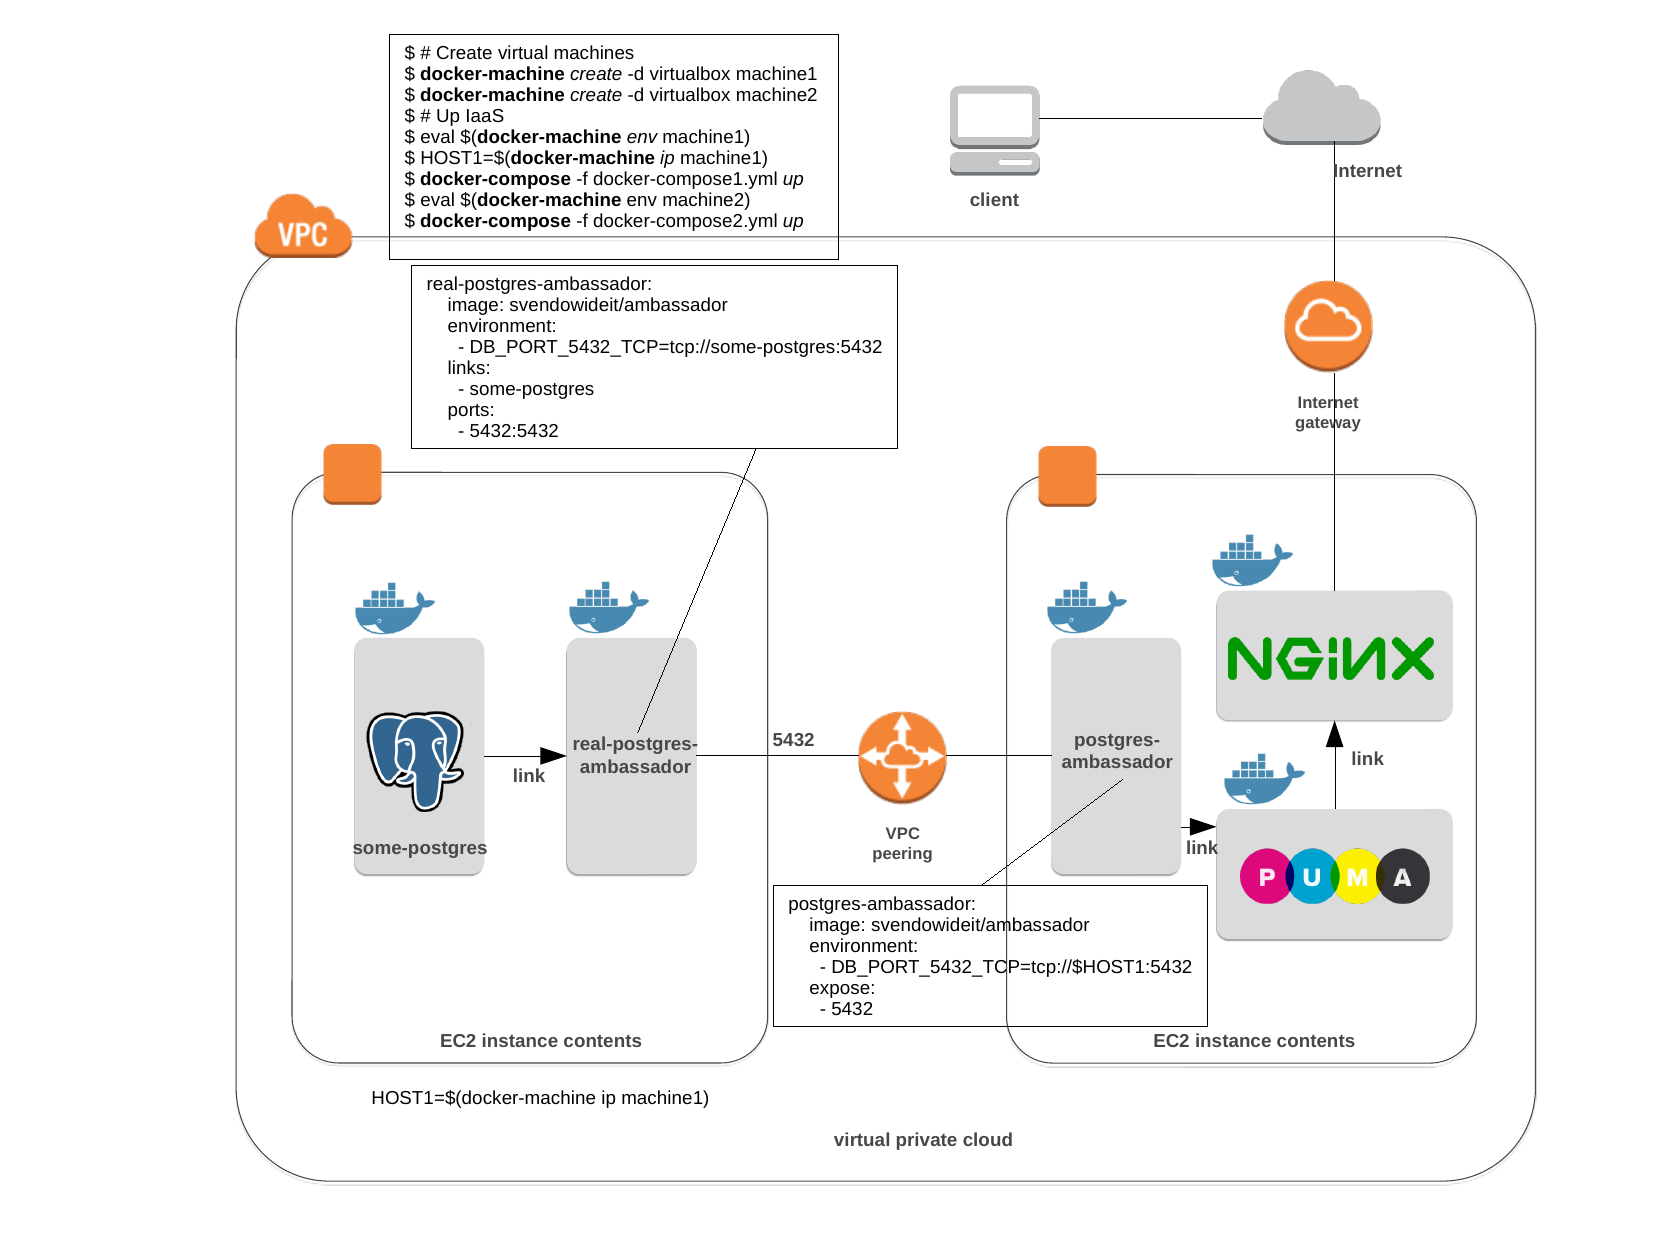

$ # Create virtual machines
$ docker-machine create -d virtualbox machine1
$ docker-machine create -d virtualbox machine2
$ # Up IaaS
$ eval $(docker-machine env machine1)
$ HOST1=$(docker-machine ip machine1)
$ docker-compose -f docker-compose1.yml up
$ eval $(docker-machine env machine2)
$ docker-compose -f docker-compose2.yml up
Internet
client
real-postgres-ambassador:
 image: svendowideit/ambassador
 environment:
 - DB_PORT_5432_TCP=tcp://some-postgres:5432
 links:
 - some-postgres
 ports:
 - 5432:5432
Internet gateway
postgres-
ambassador
5432
real-postgres-ambassador
link
link
VPC
peering
some-postgres
link
postgres-ambassador:
 image: svendowideit/ambassador
 environment:
 - DB_PORT_5432_TCP=tcp://$HOST1:5432
 expose:
 - 5432
EC2 instance contents
EC2 instance contents
HOST1=$(docker-machine ip machine1)
virtual private cloud